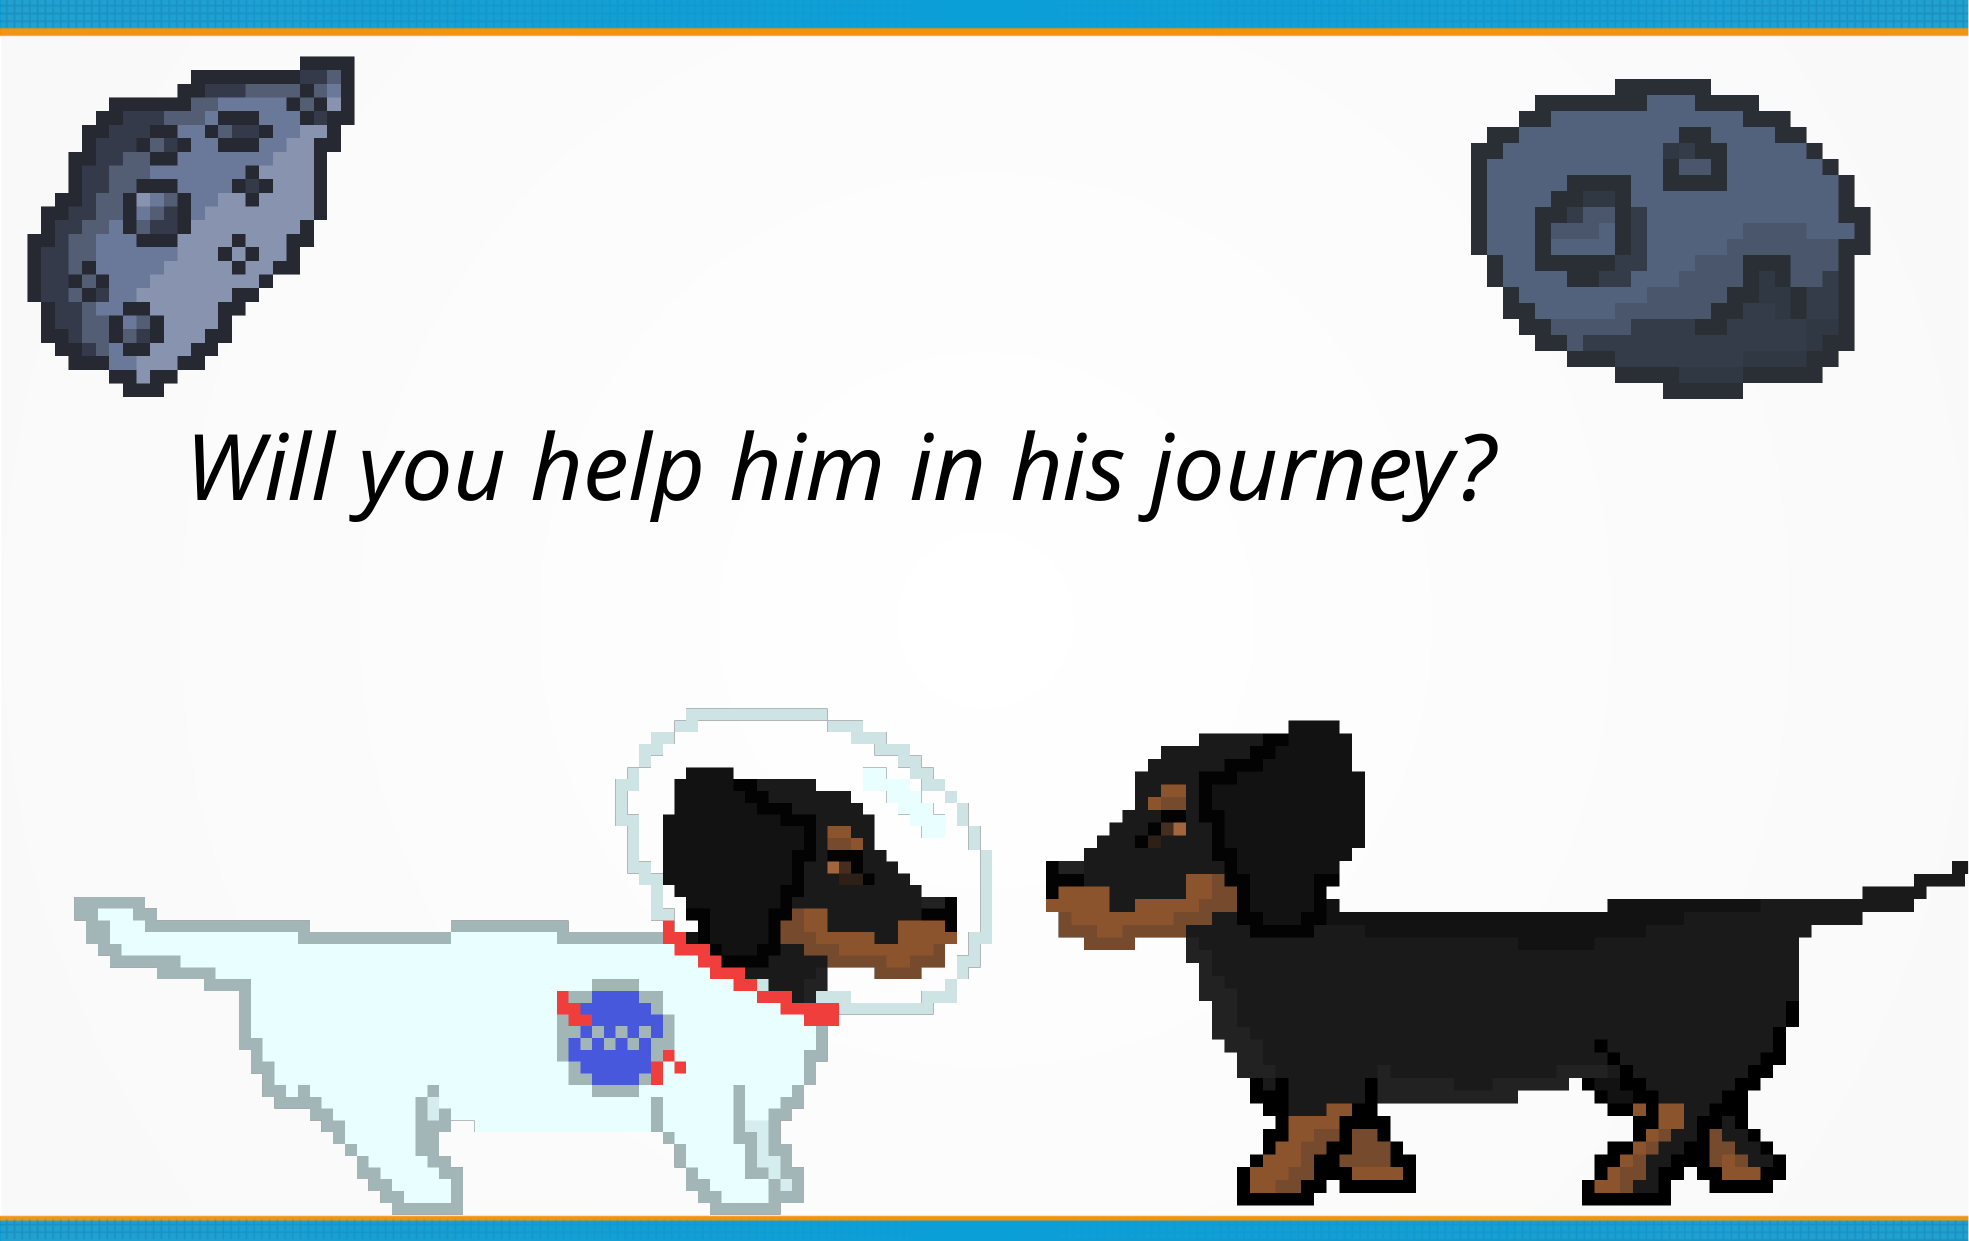

Will you help him in his journey?